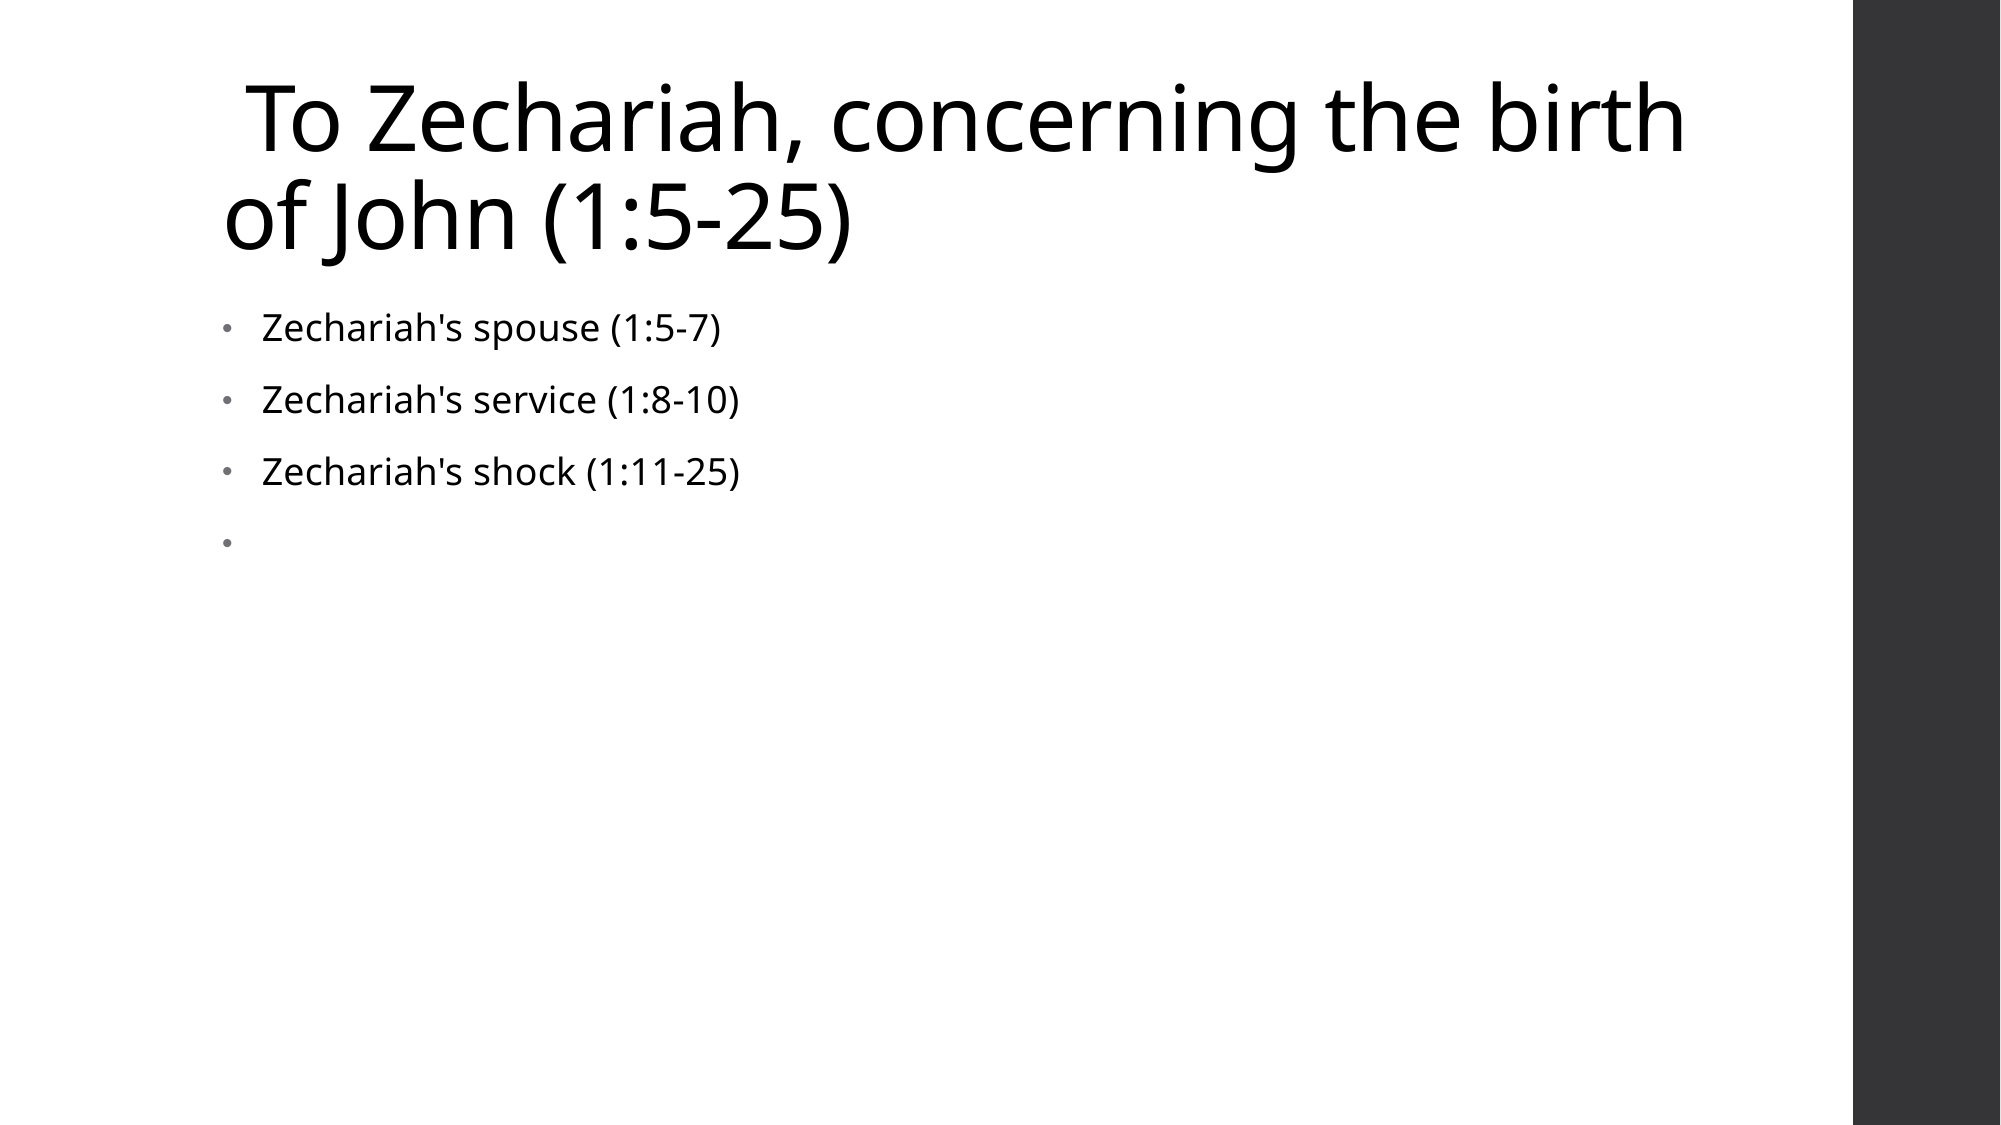

# To Zechariah, concerning the birth of John (1:5-25)
 Zechariah's spouse (1:5-7)
 Zechariah's service (1:8-10)
 Zechariah's shock (1:11-25)